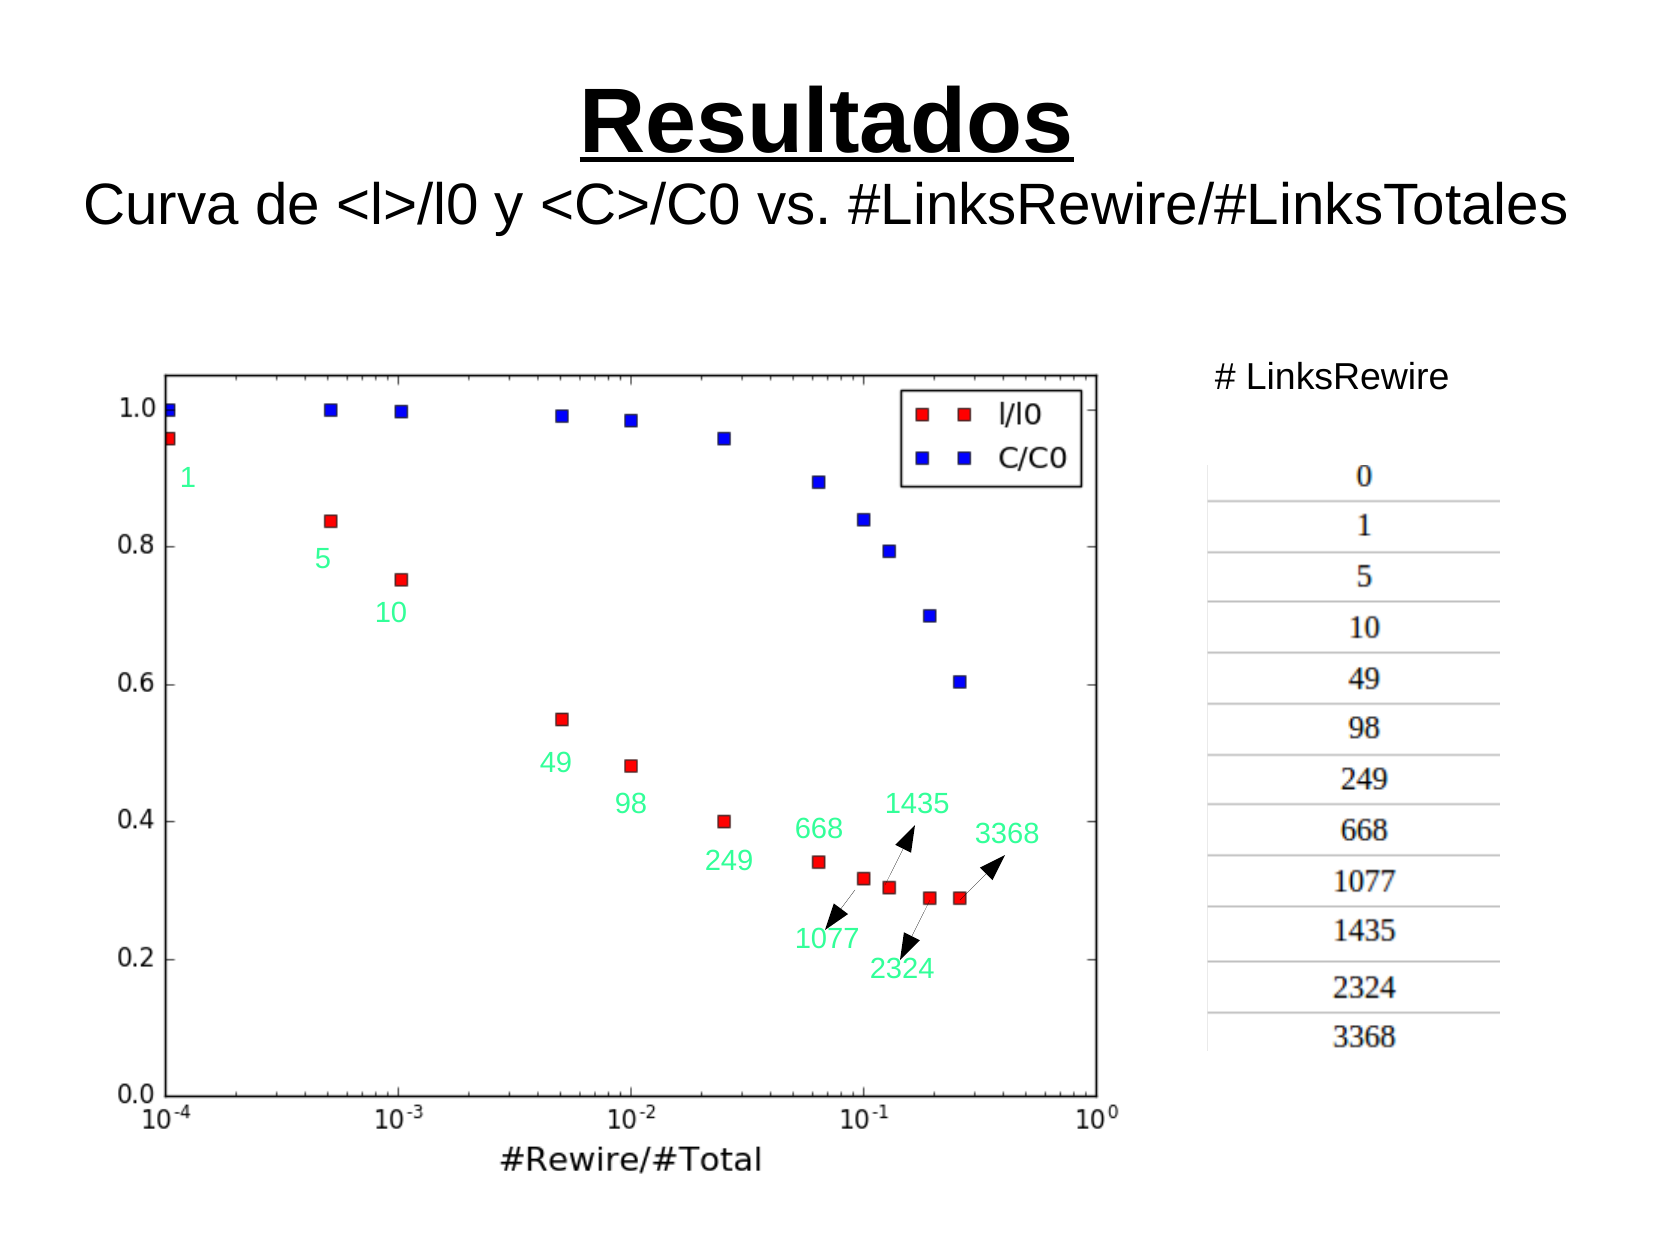

# Resultados Curva de <l>/l0 y <C>/C0 vs. #LinksRewire/#LinksTotales
# LinksRewire
1
5
10
49
98
1435
668
3368
249
1077
2324